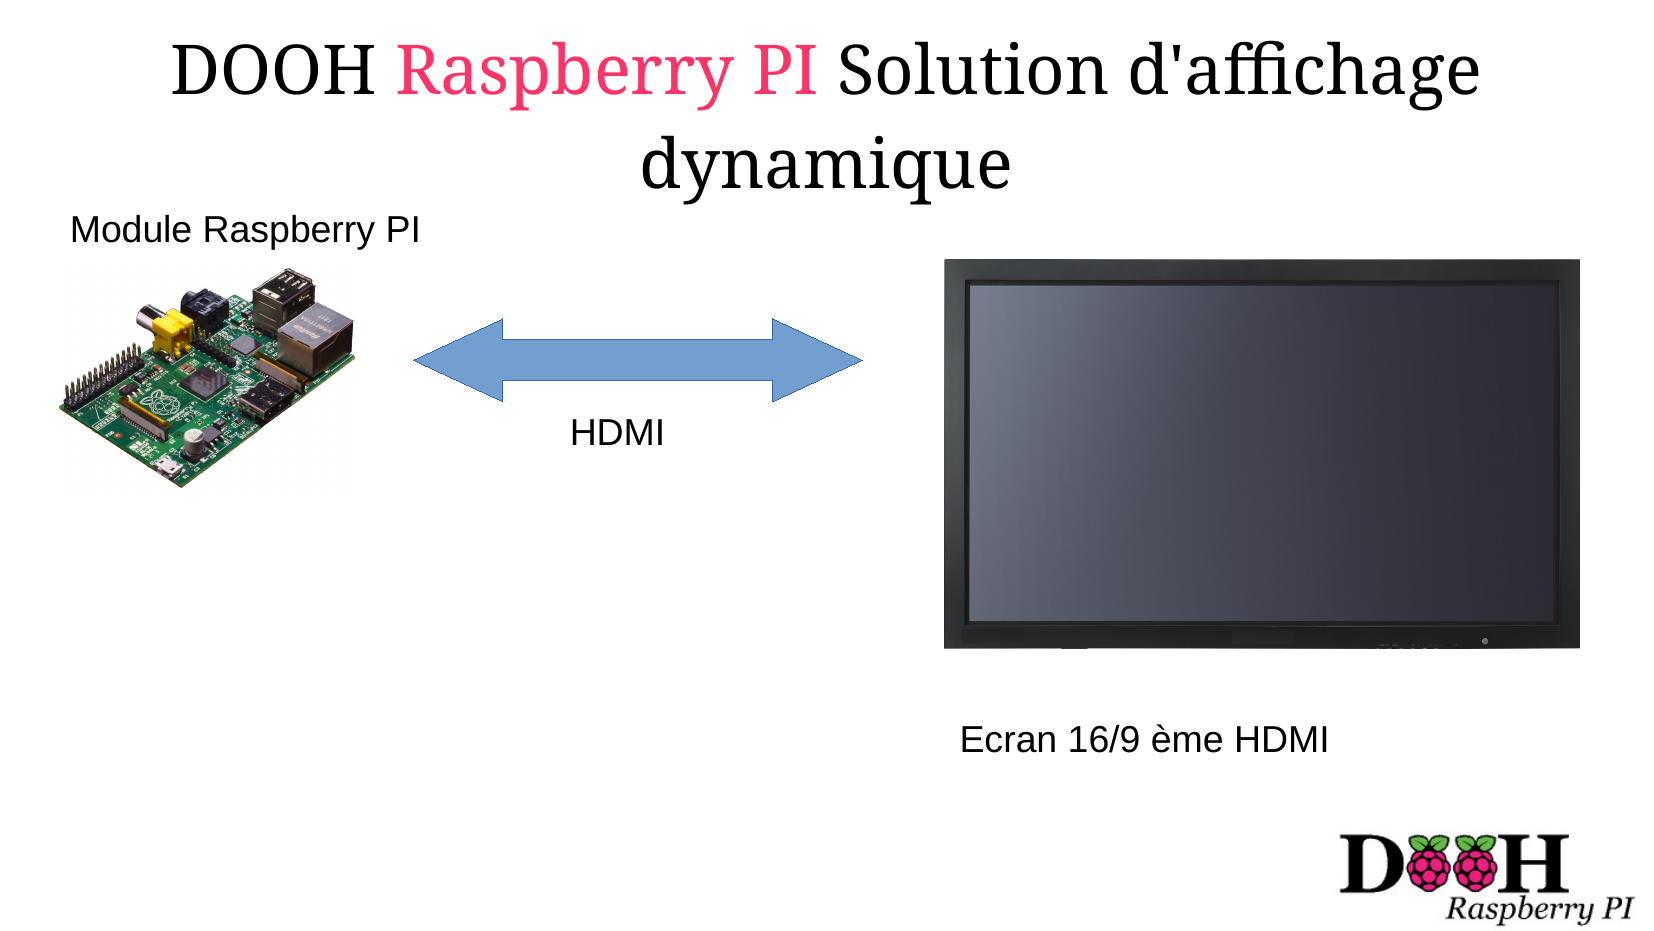

# DOOH Raspberry PI Solution d'affichage dynamique
Module Raspberry PI
HDMI
Ecran 16/9 ème HDMI